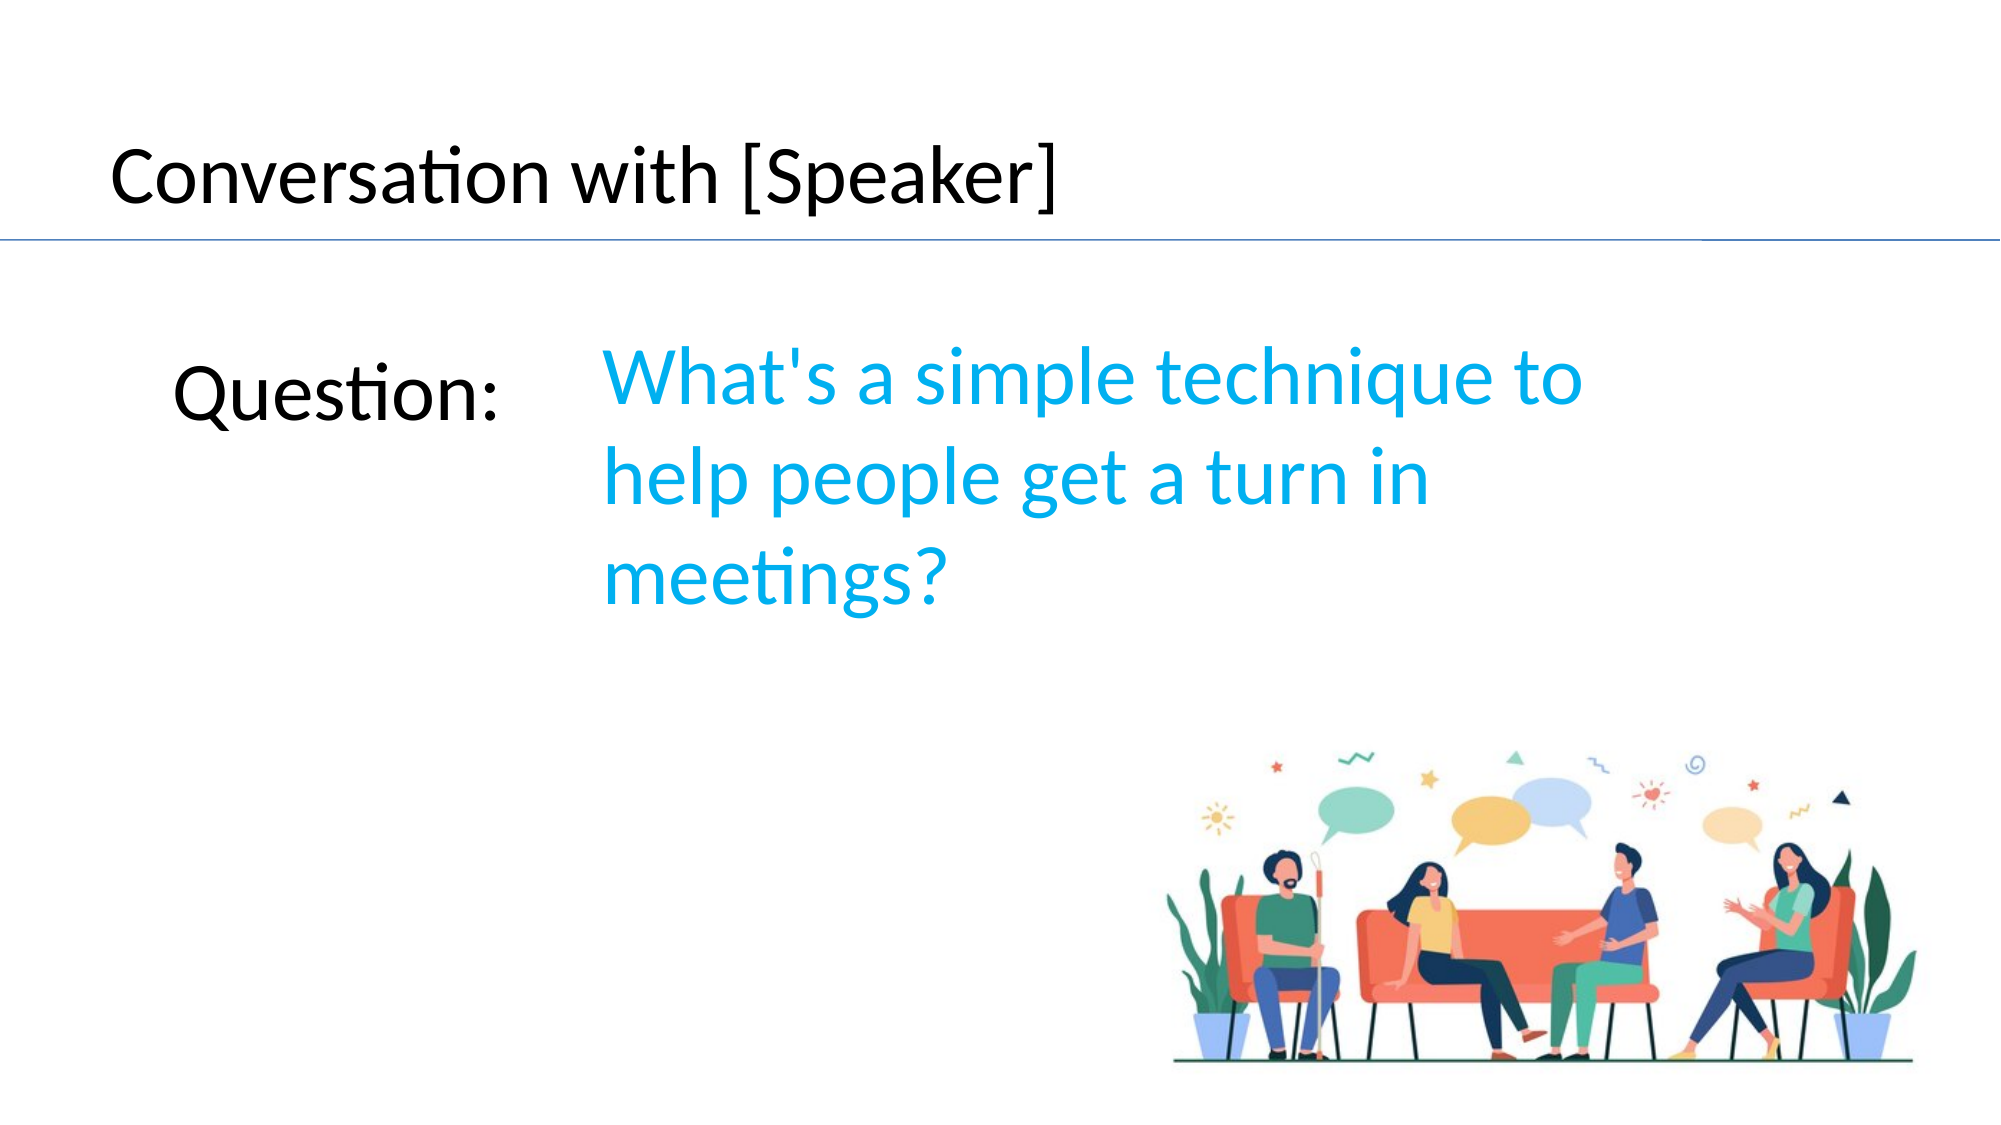

Conversation with [Speaker]
What's a simple technique to help people get a turn in meetings?
Question: